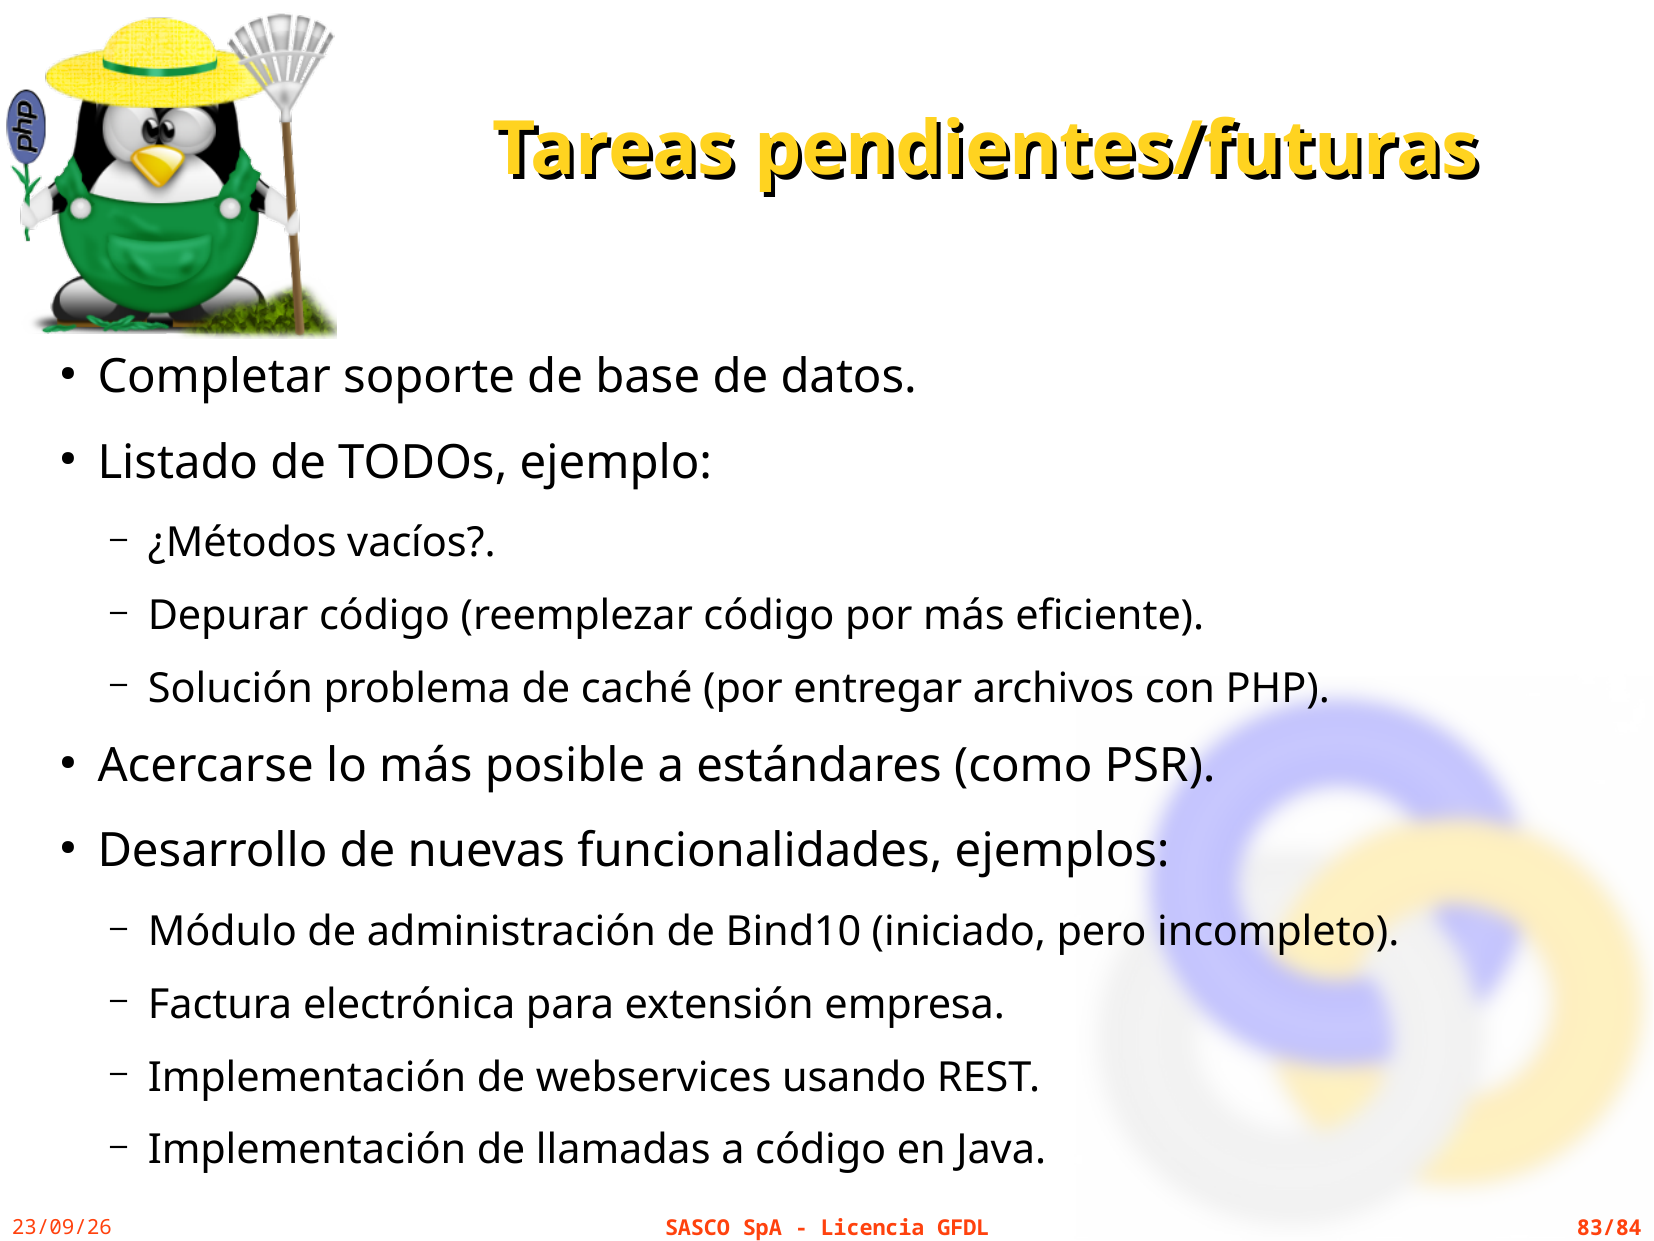

# Tareas pendientes/futuras
Completar soporte de base de datos.
Listado de TODOs, ejemplo:
¿Métodos vacíos?.
Depurar código (reemplezar código por más eficiente).
Solución problema de caché (por entregar archivos con PHP).
Acercarse lo más posible a estándares (como PSR).
Desarrollo de nuevas funcionalidades, ejemplos:
Módulo de administración de Bind10 (iniciado, pero incompleto).
Factura electrónica para extensión empresa.
Implementación de webservices usando REST.
Implementación de llamadas a código en Java.
SASCO SpA - Licencia GFDL
83